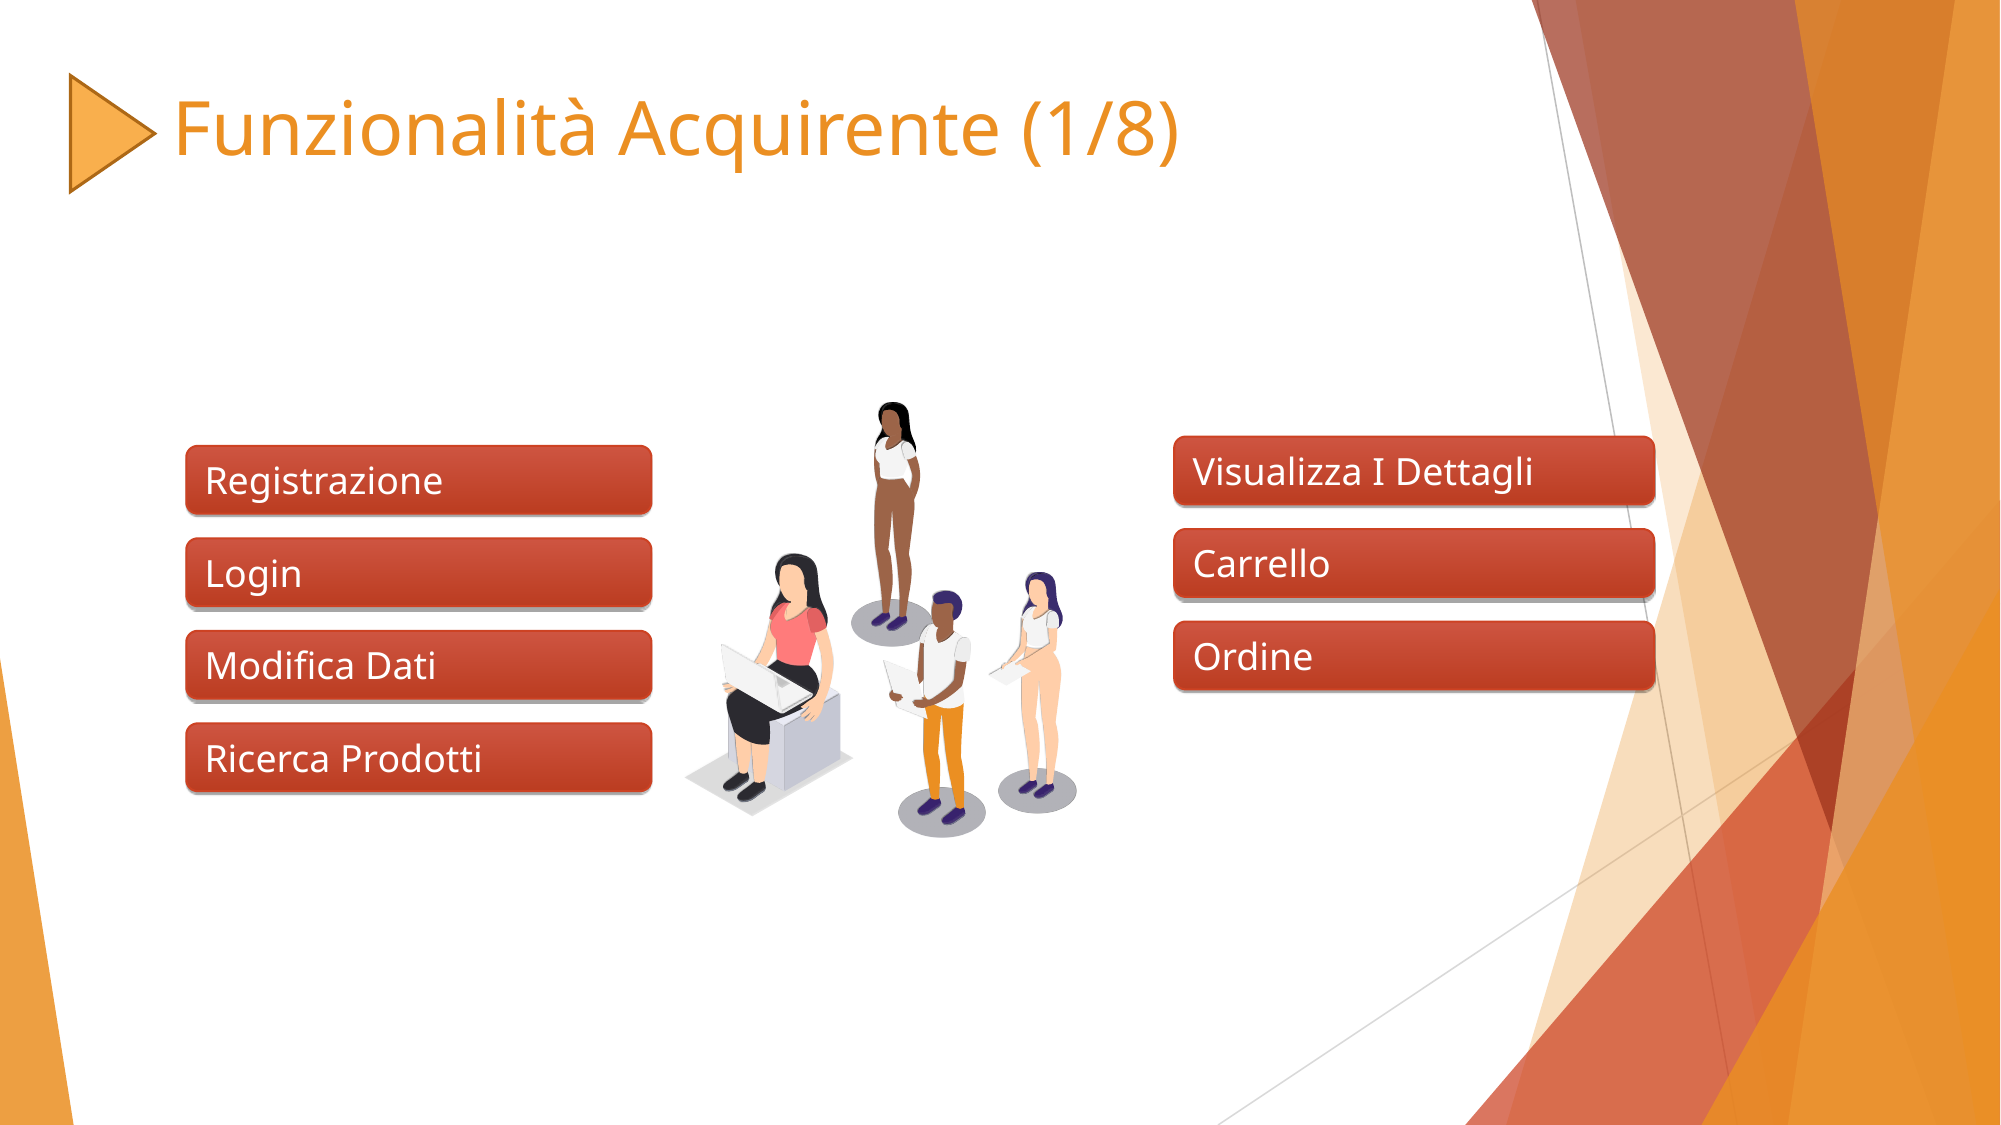

Funzionalità Acquirente (1/8)
Visualizza I Dettagli
Registrazione
Carrello
Login
Ordine
Modifica Dati
Ricerca Prodotti